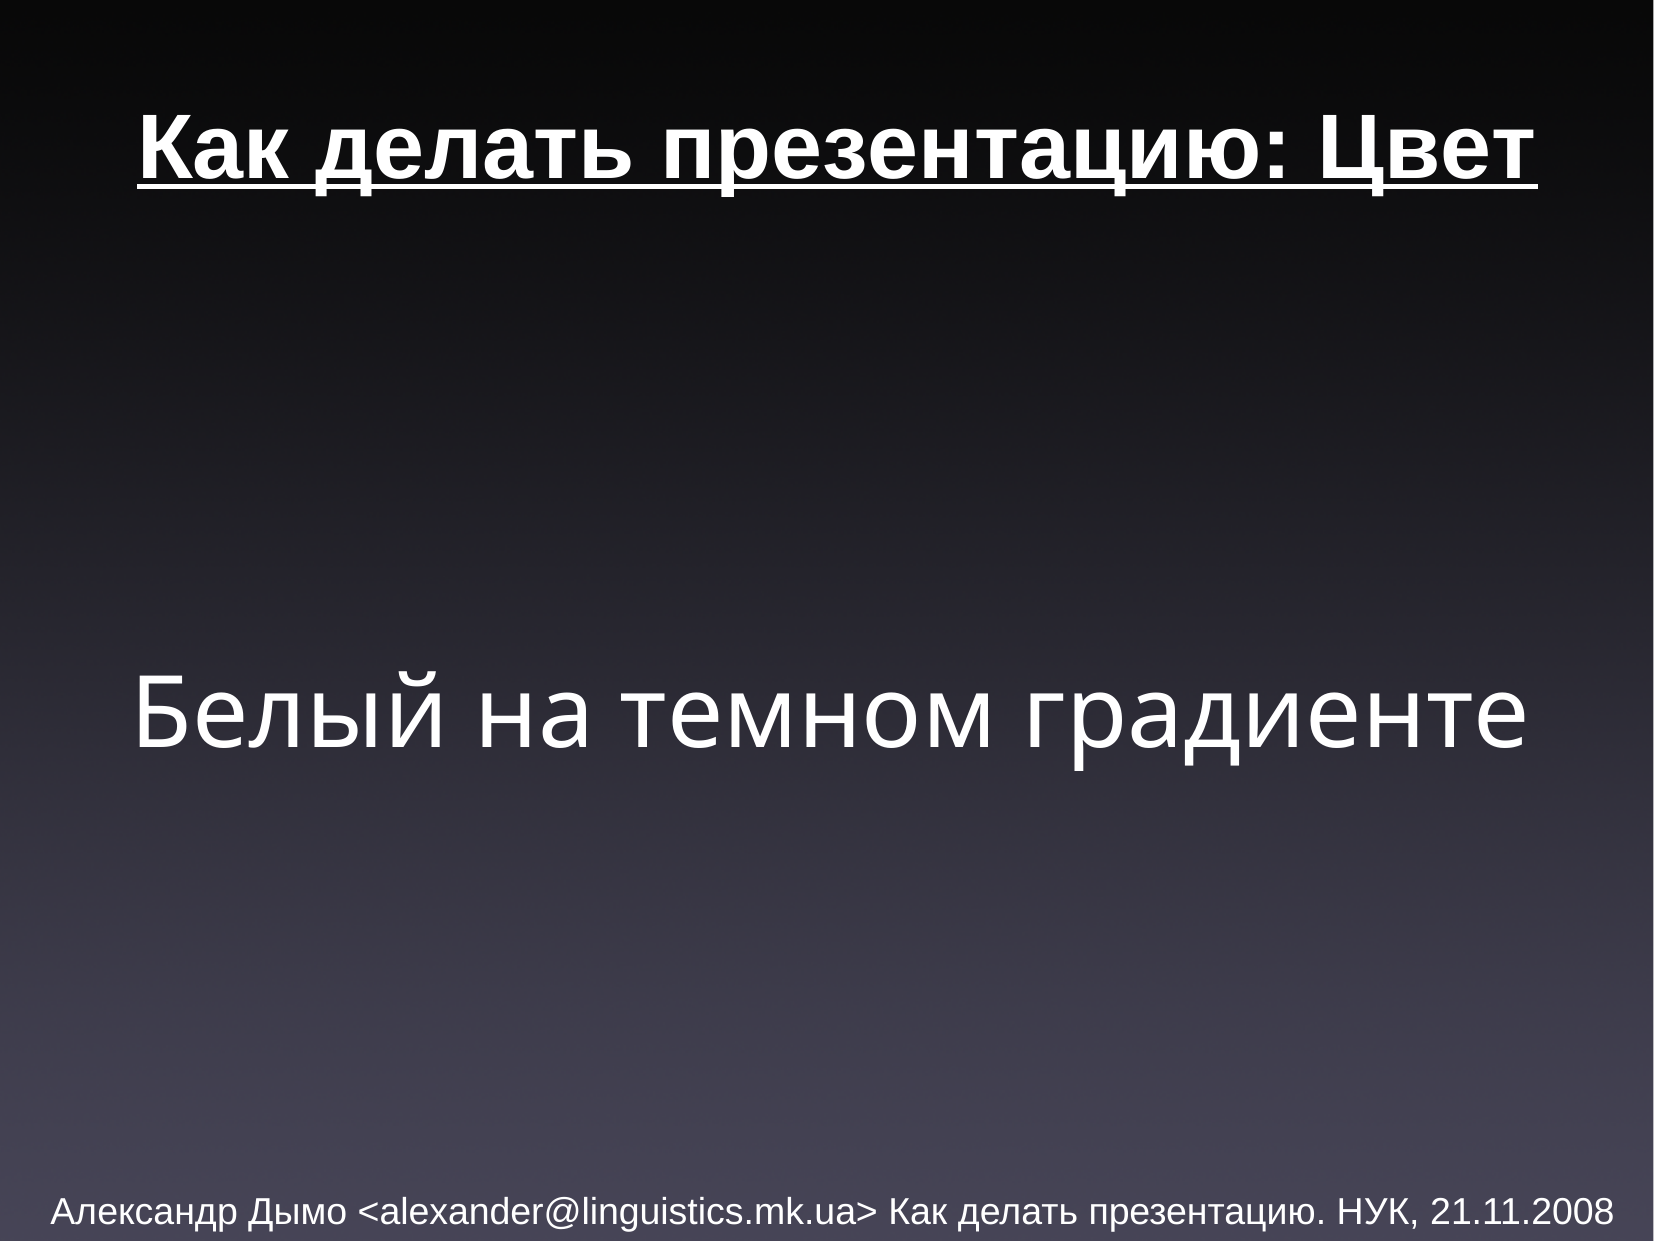

# Как делать презентацию: Цвет
Белый на темном градиенте
Александр Дымо <alexander@linguistics.mk.ua> Как делать презентацию. НУК, 21.11.2008